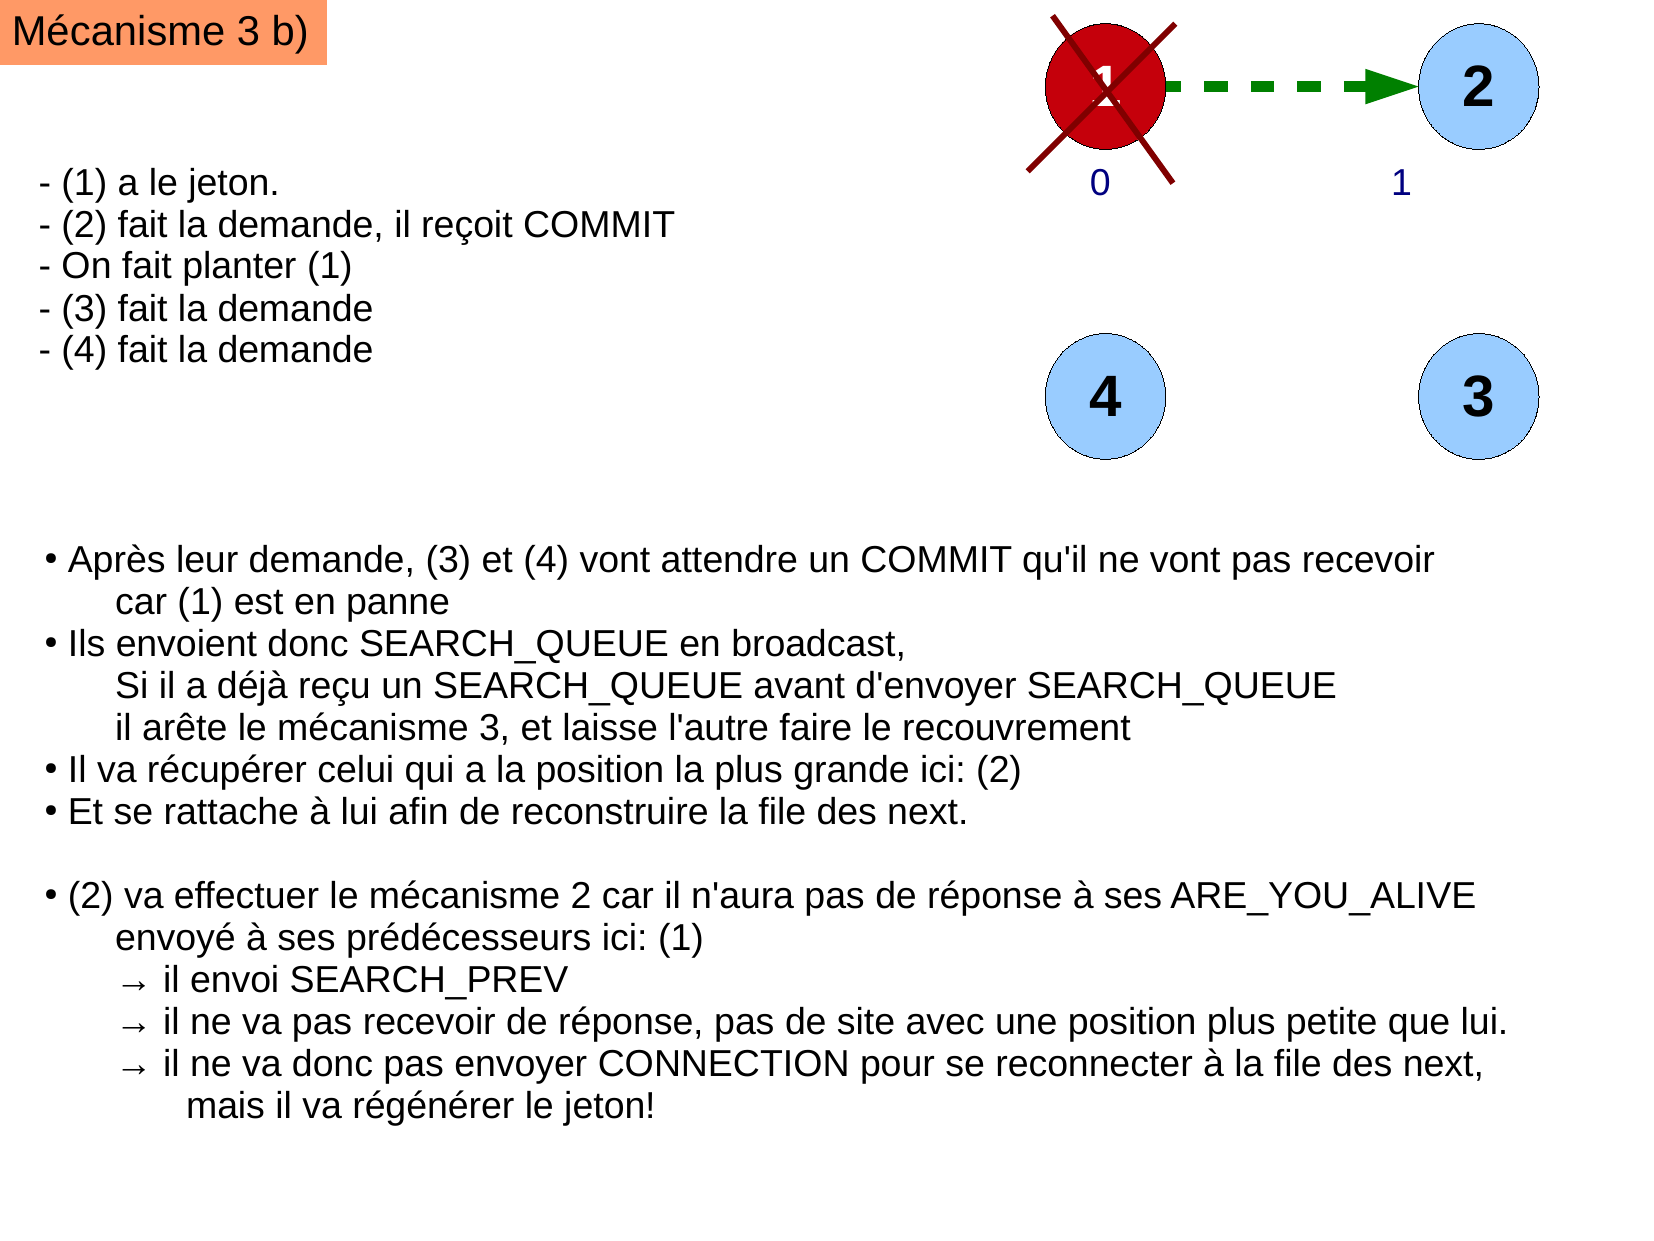

Mécanisme 3 b)
1
2
2
0
1
- (1) a le jeton.
- (2) fait la demande, il reçoit COMMIT
- On fait planter (1)
- (3) fait la demande
- (4) fait la demande
4
3
 Après leur demande, (3) et (4) vont attendre un COMMIT qu'il ne vont pas recevoir
car (1) est en panne
 Ils envoient donc SEARCH_QUEUE en broadcast,
Si il a déjà reçu un SEARCH_QUEUE avant d'envoyer SEARCH_QUEUE
il arête le mécanisme 3, et laisse l'autre faire le recouvrement
 Il va récupérer celui qui a la position la plus grande ici: (2)
 Et se rattache à lui afin de reconstruire la file des next.
 (2) va effectuer le mécanisme 2 car il n'aura pas de réponse à ses ARE_YOU_ALIVE
envoyé à ses prédécesseurs ici: (1)
→ il envoi SEARCH_PREV
→ il ne va pas recevoir de réponse, pas de site avec une position plus petite que lui.
→ il ne va donc pas envoyer CONNECTION pour se reconnecter à la file des next,
mais il va régénérer le jeton!